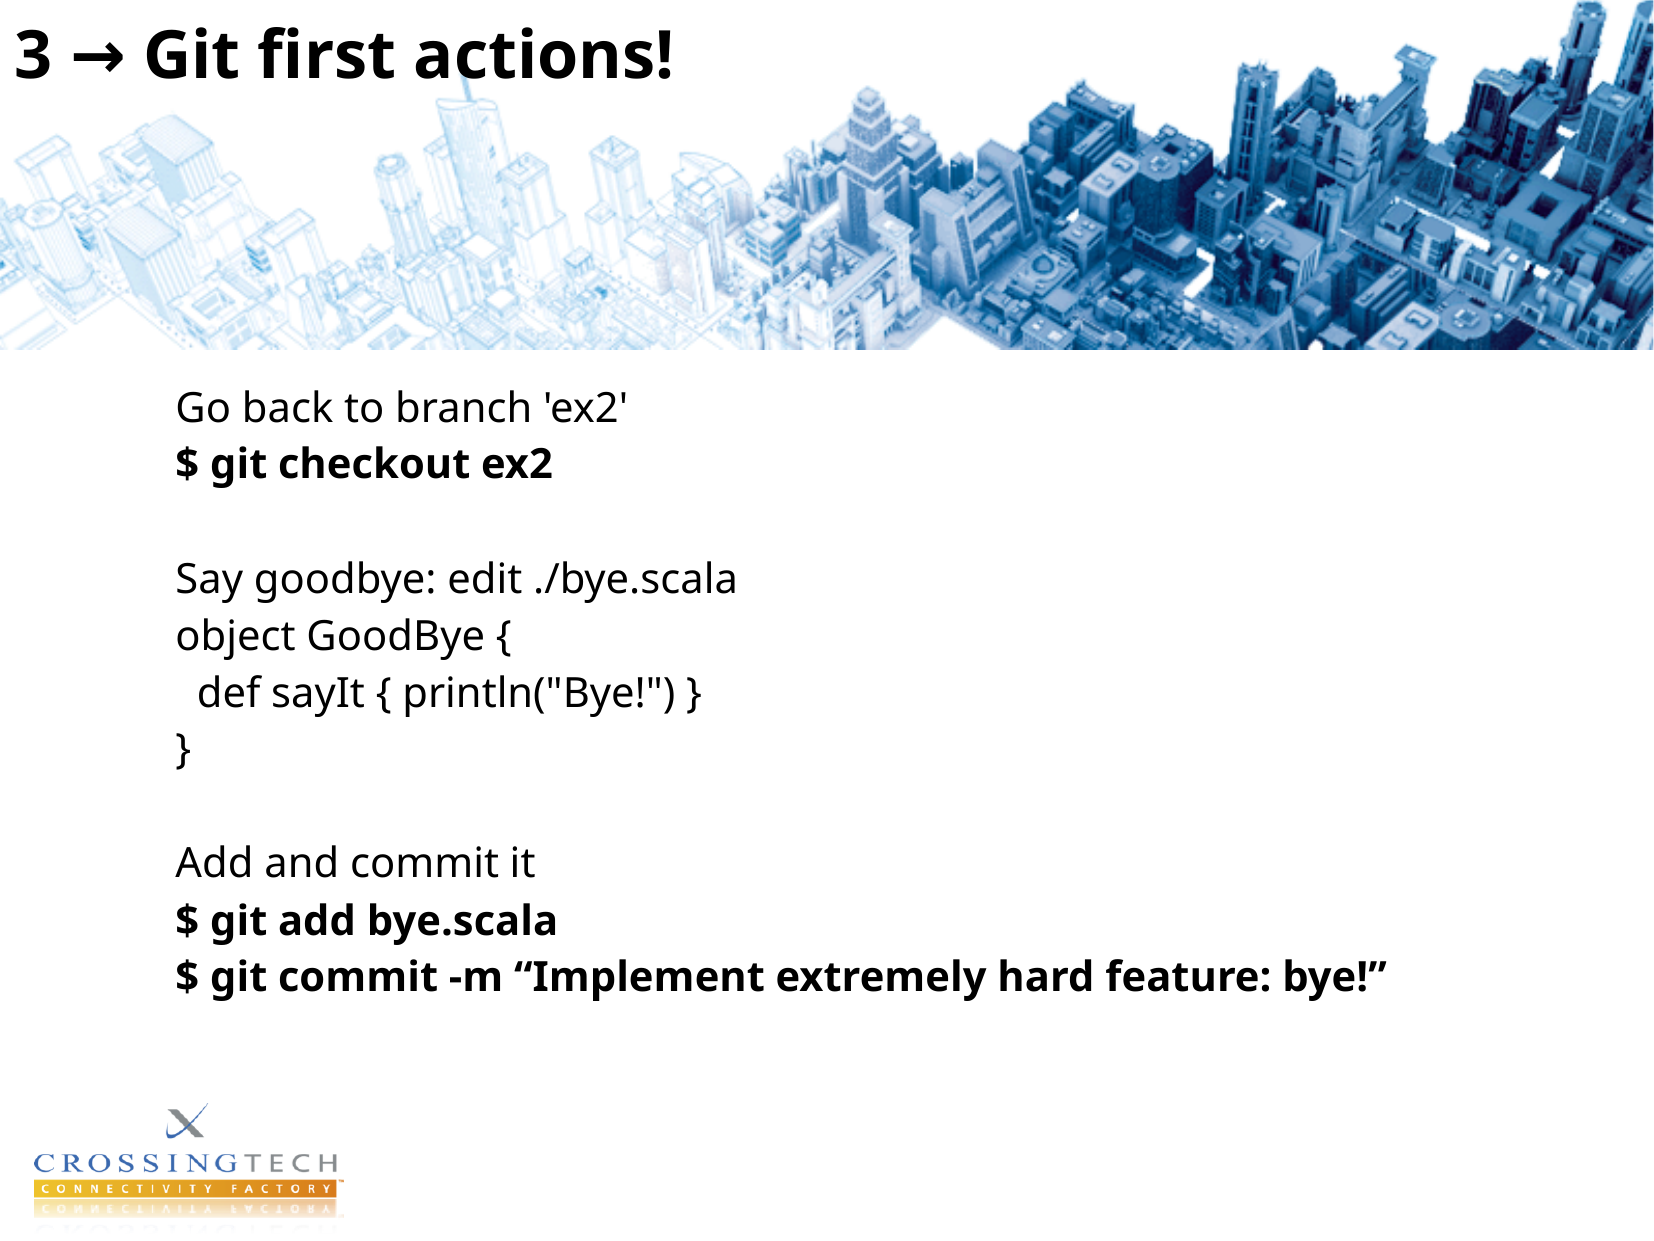

3 → Git first actions!
Go back to branch 'ex2'
$ git checkout ex2
Say goodbye: edit ./bye.scala
object GoodBye {
 def sayIt { println("Bye!") }
}
Add and commit it
$ git add bye.scala
$ git commit -m “Implement extremely hard feature: bye!”